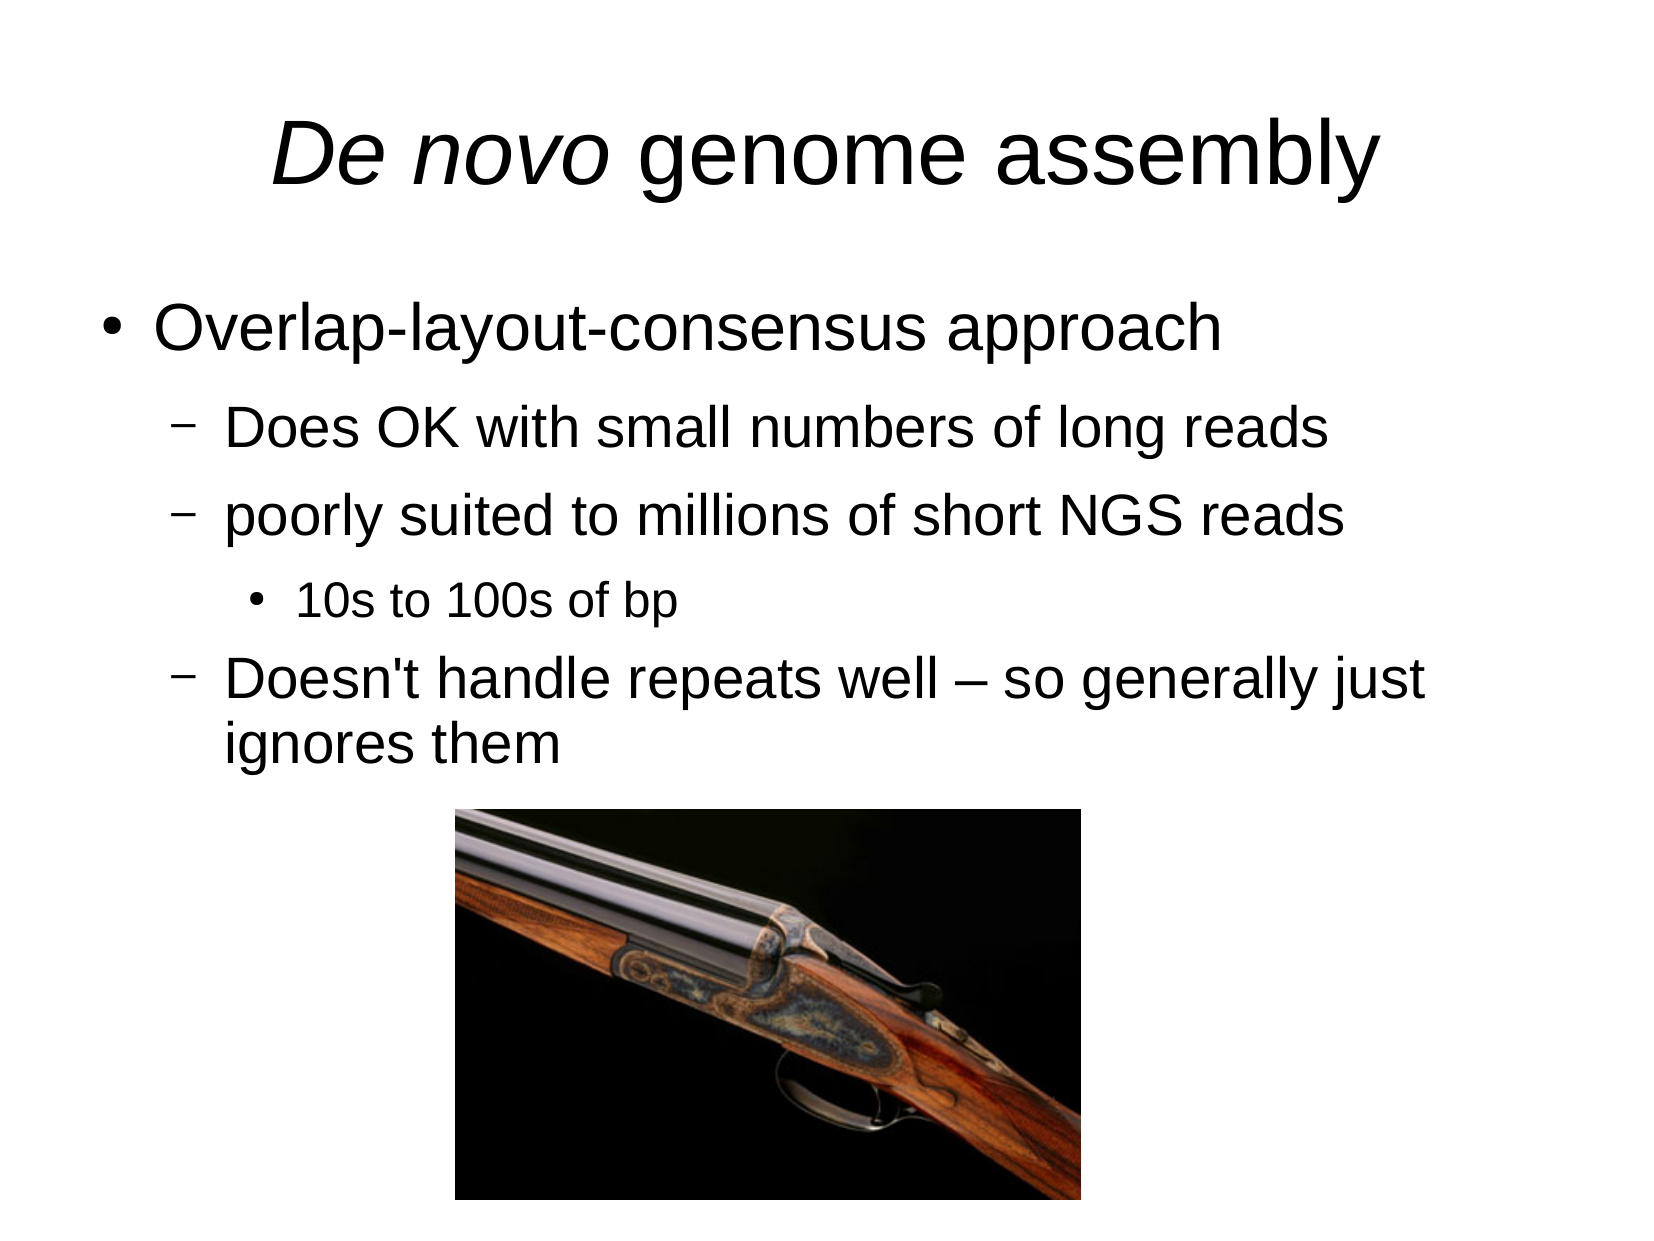

# De novo genome assembly
Overlap-layout-consensus approach
Does OK with small numbers of long reads
poorly suited to millions of short NGS reads
10s to 100s of bp
Doesn't handle repeats well – so generally just ignores them